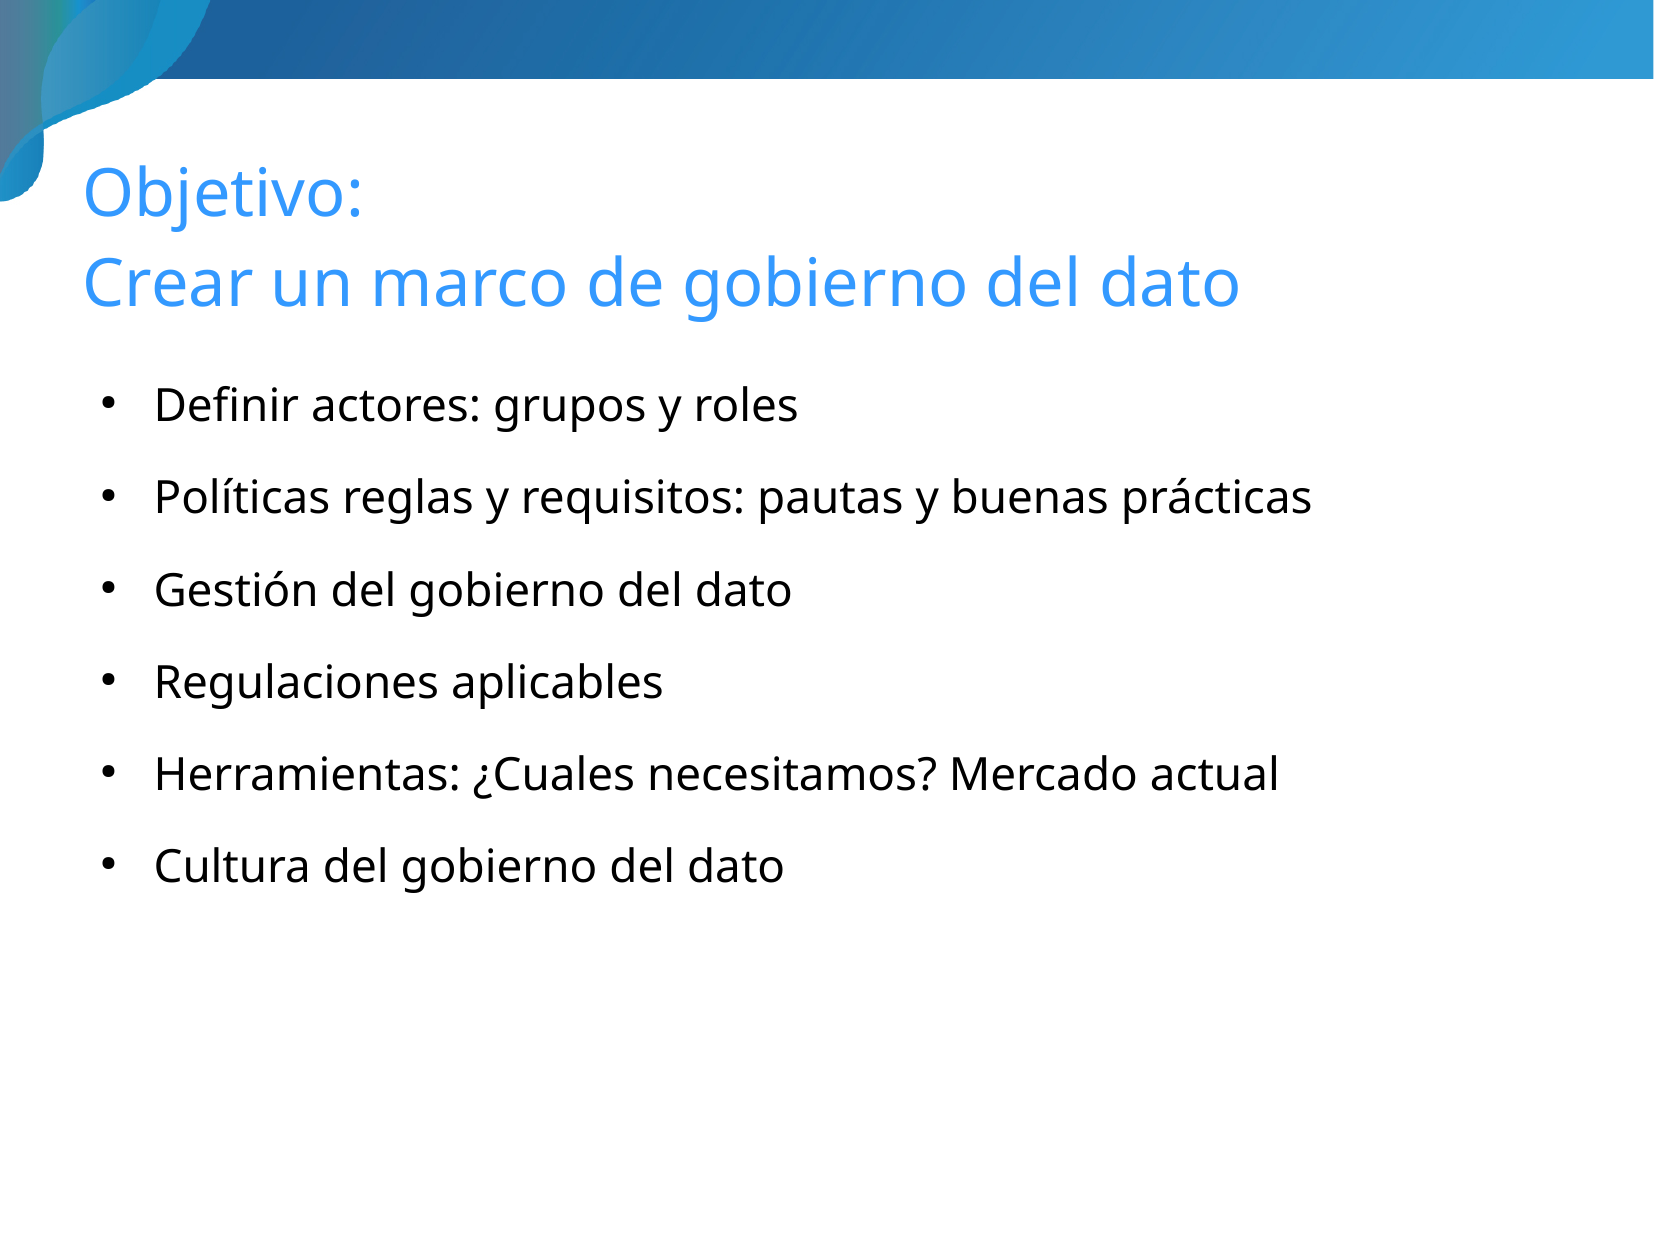

# Objetivo: Crear un marco de gobierno del dato
Definir actores: grupos y roles
Políticas reglas y requisitos: pautas y buenas prácticas
Gestión del gobierno del dato
Regulaciones aplicables
Herramientas: ¿Cuales necesitamos? Mercado actual
Cultura del gobierno del dato